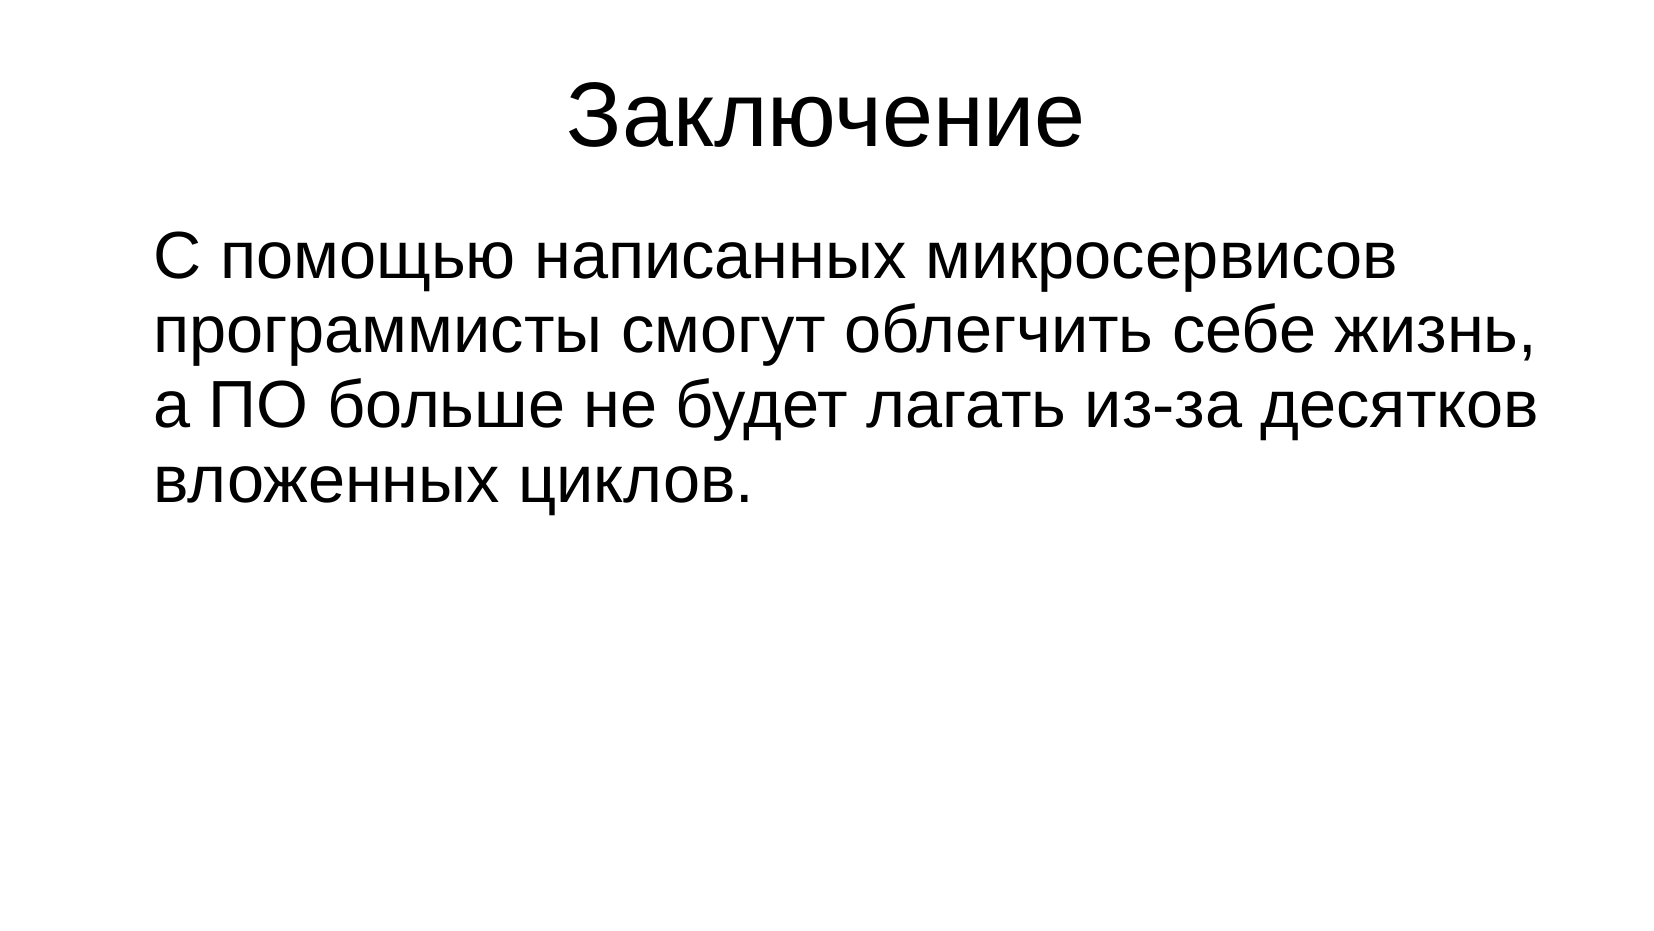

# Заключение
С помощью написанных микросервисов программисты смогут облегчить себе жизнь, а ПО больше не будет лагать из-за десятков вложенных циклов.